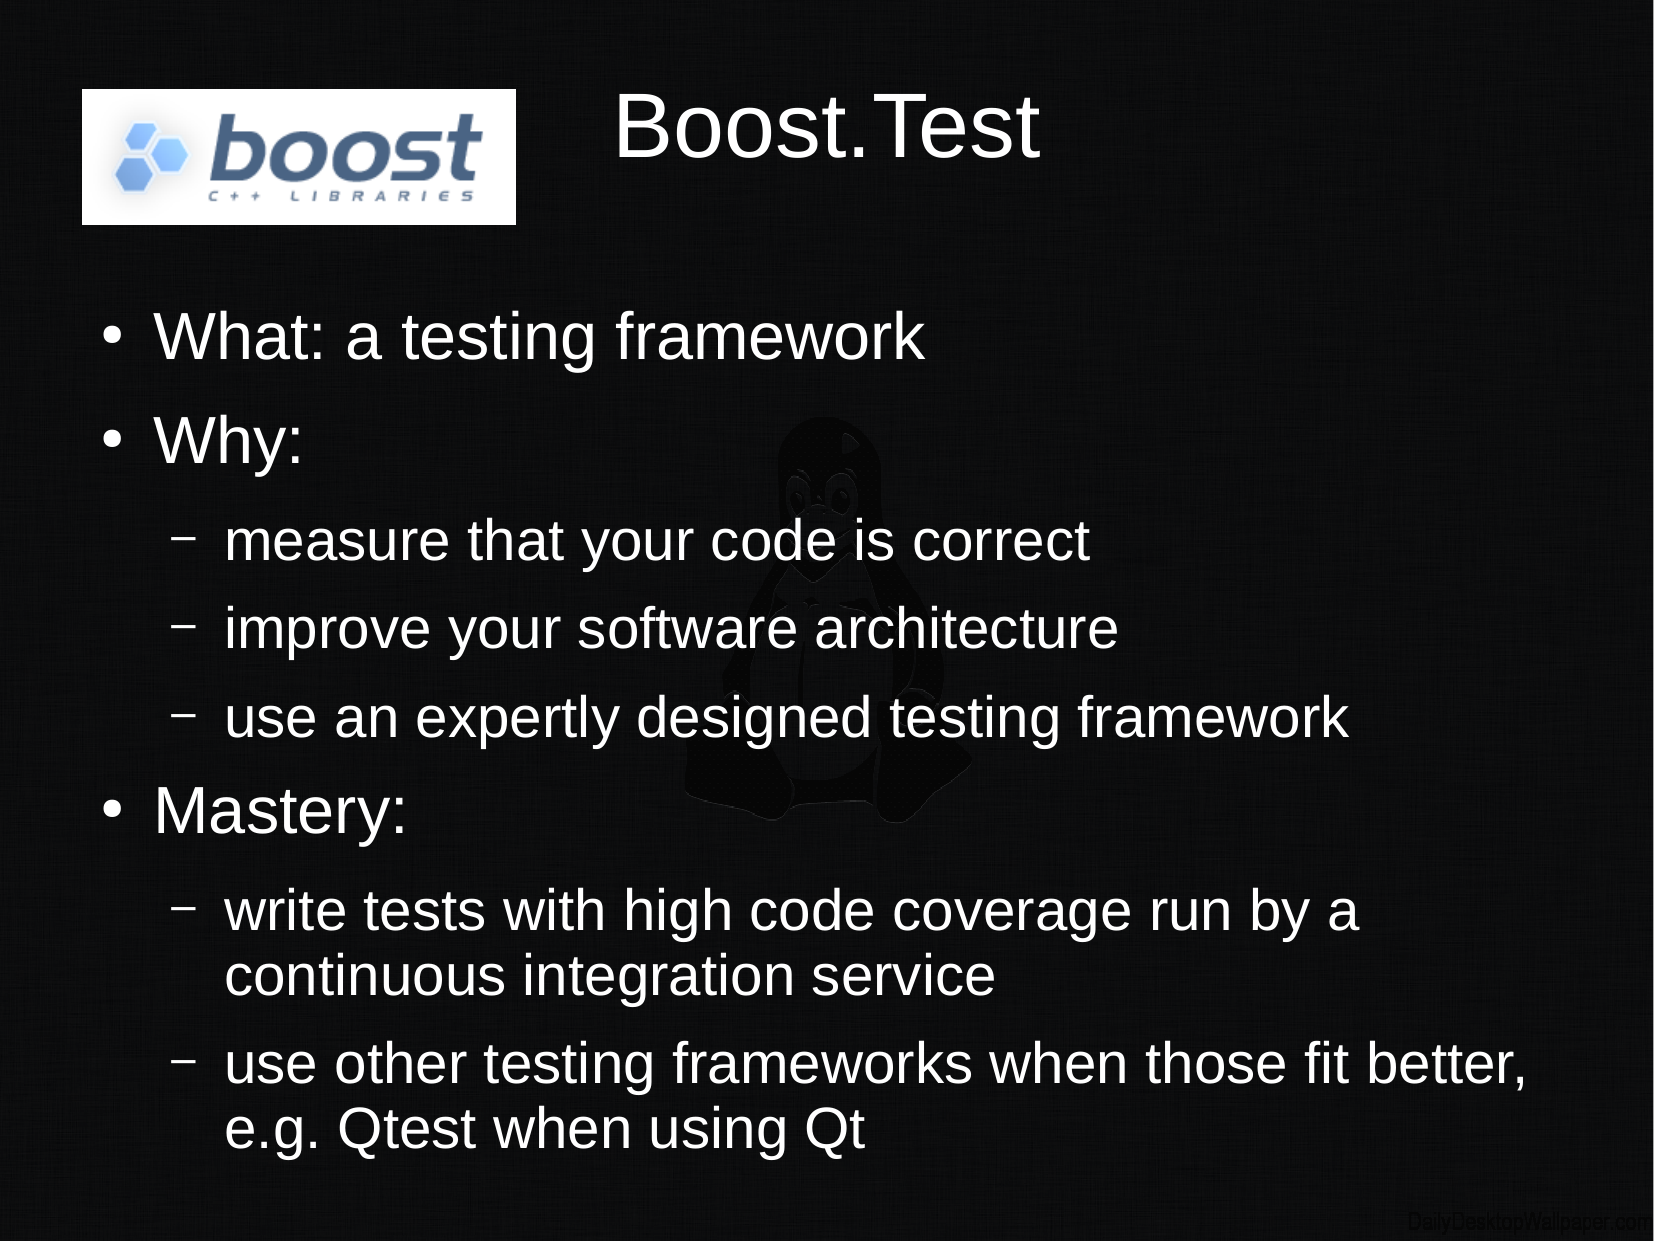

# Boost.Test
What: a testing framework
Why:
measure that your code is correct
improve your software architecture
use an expertly designed testing framework
Mastery:
write tests with high code coverage run by a continuous integration service
use other testing frameworks when those fit better, e.g. Qtest when using Qt